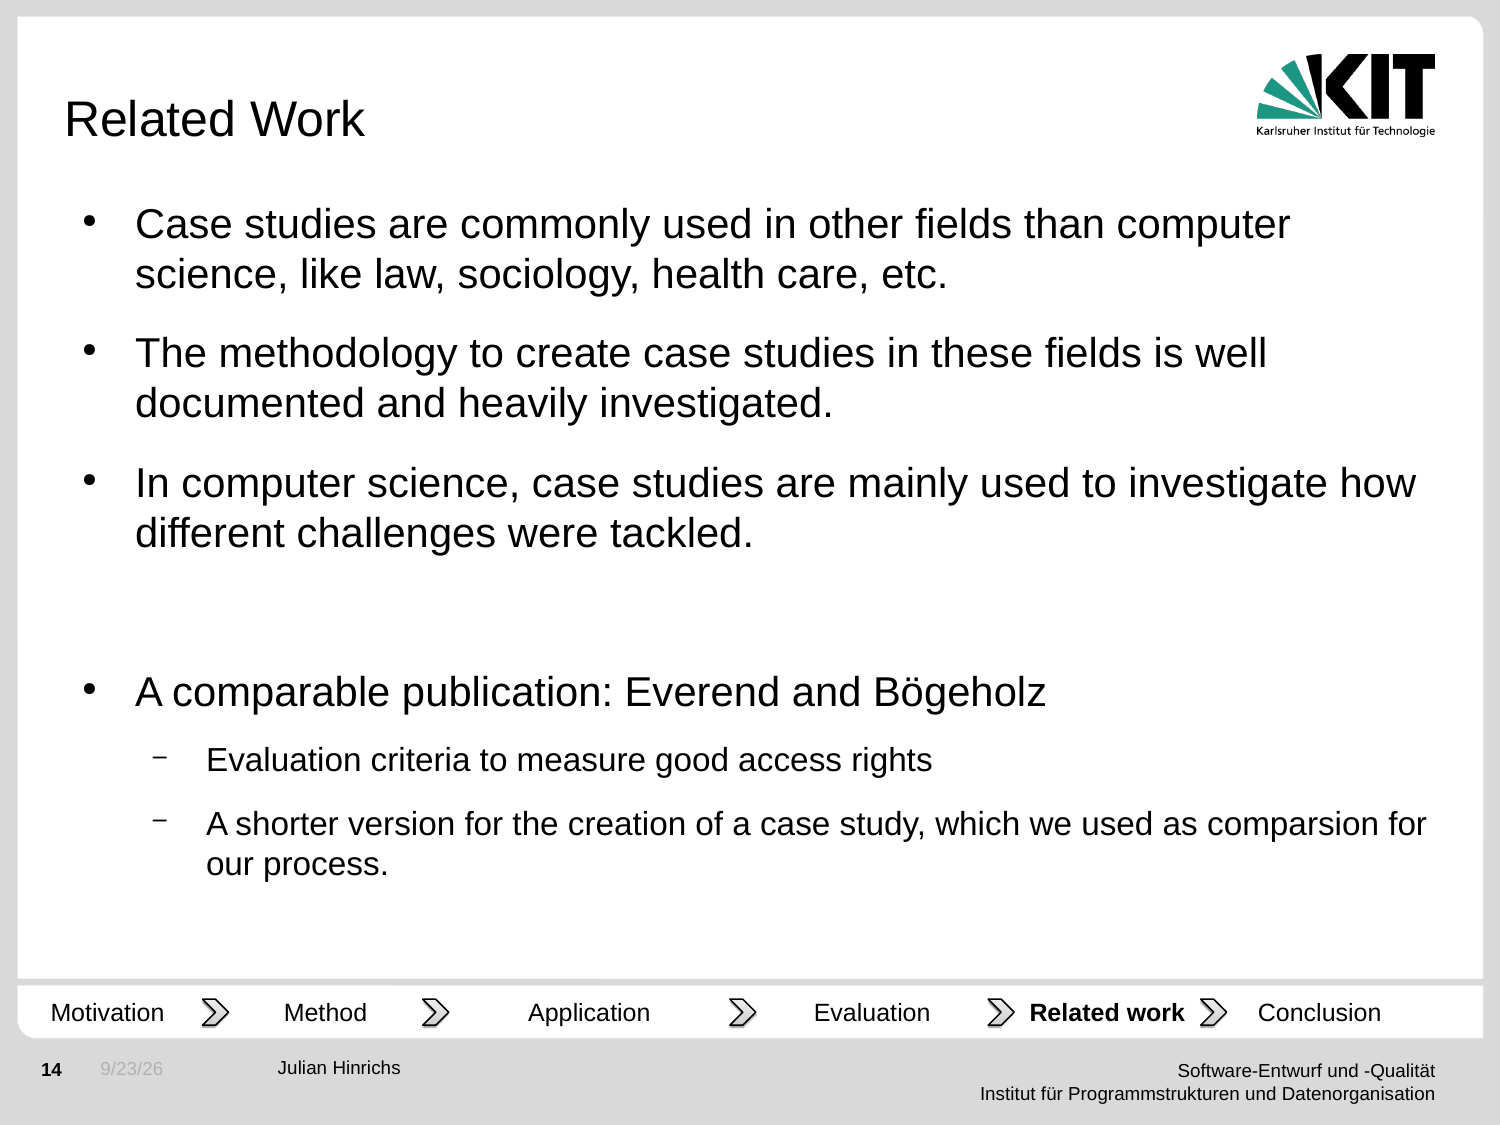

# Related Work
Case studies are commonly used in other fields than computer science, like law, sociology, health care, etc.
The methodology to create case studies in these fields is well documented and heavily investigated.
In computer science, case studies are mainly used to investigate how different challenges were tackled.
A comparable publication: Everend and Bögeholz
Evaluation criteria to measure good access rights
A shorter version for the creation of a case study, which we used as comparsion for our process.
Motivation
Method
Application
Evaluation
Related work
Conclusion